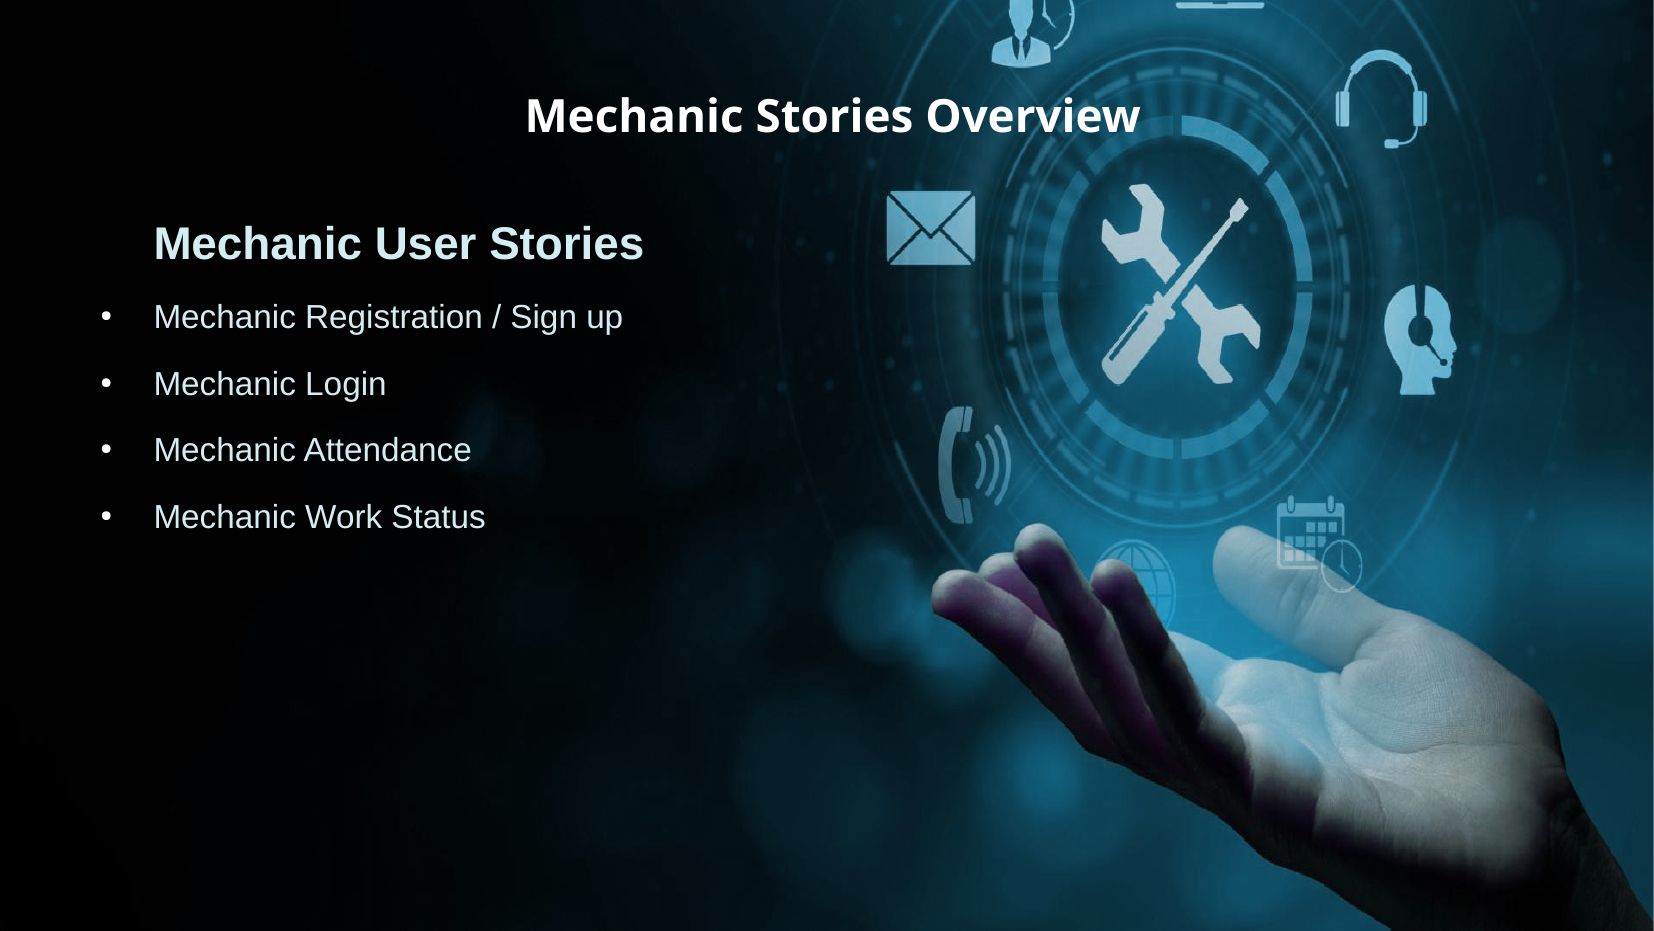

# Mechanic Stories Overview
Mechanic User Stories
Mechanic Registration / Sign up
Mechanic Login
Mechanic Attendance
Mechanic Work Status